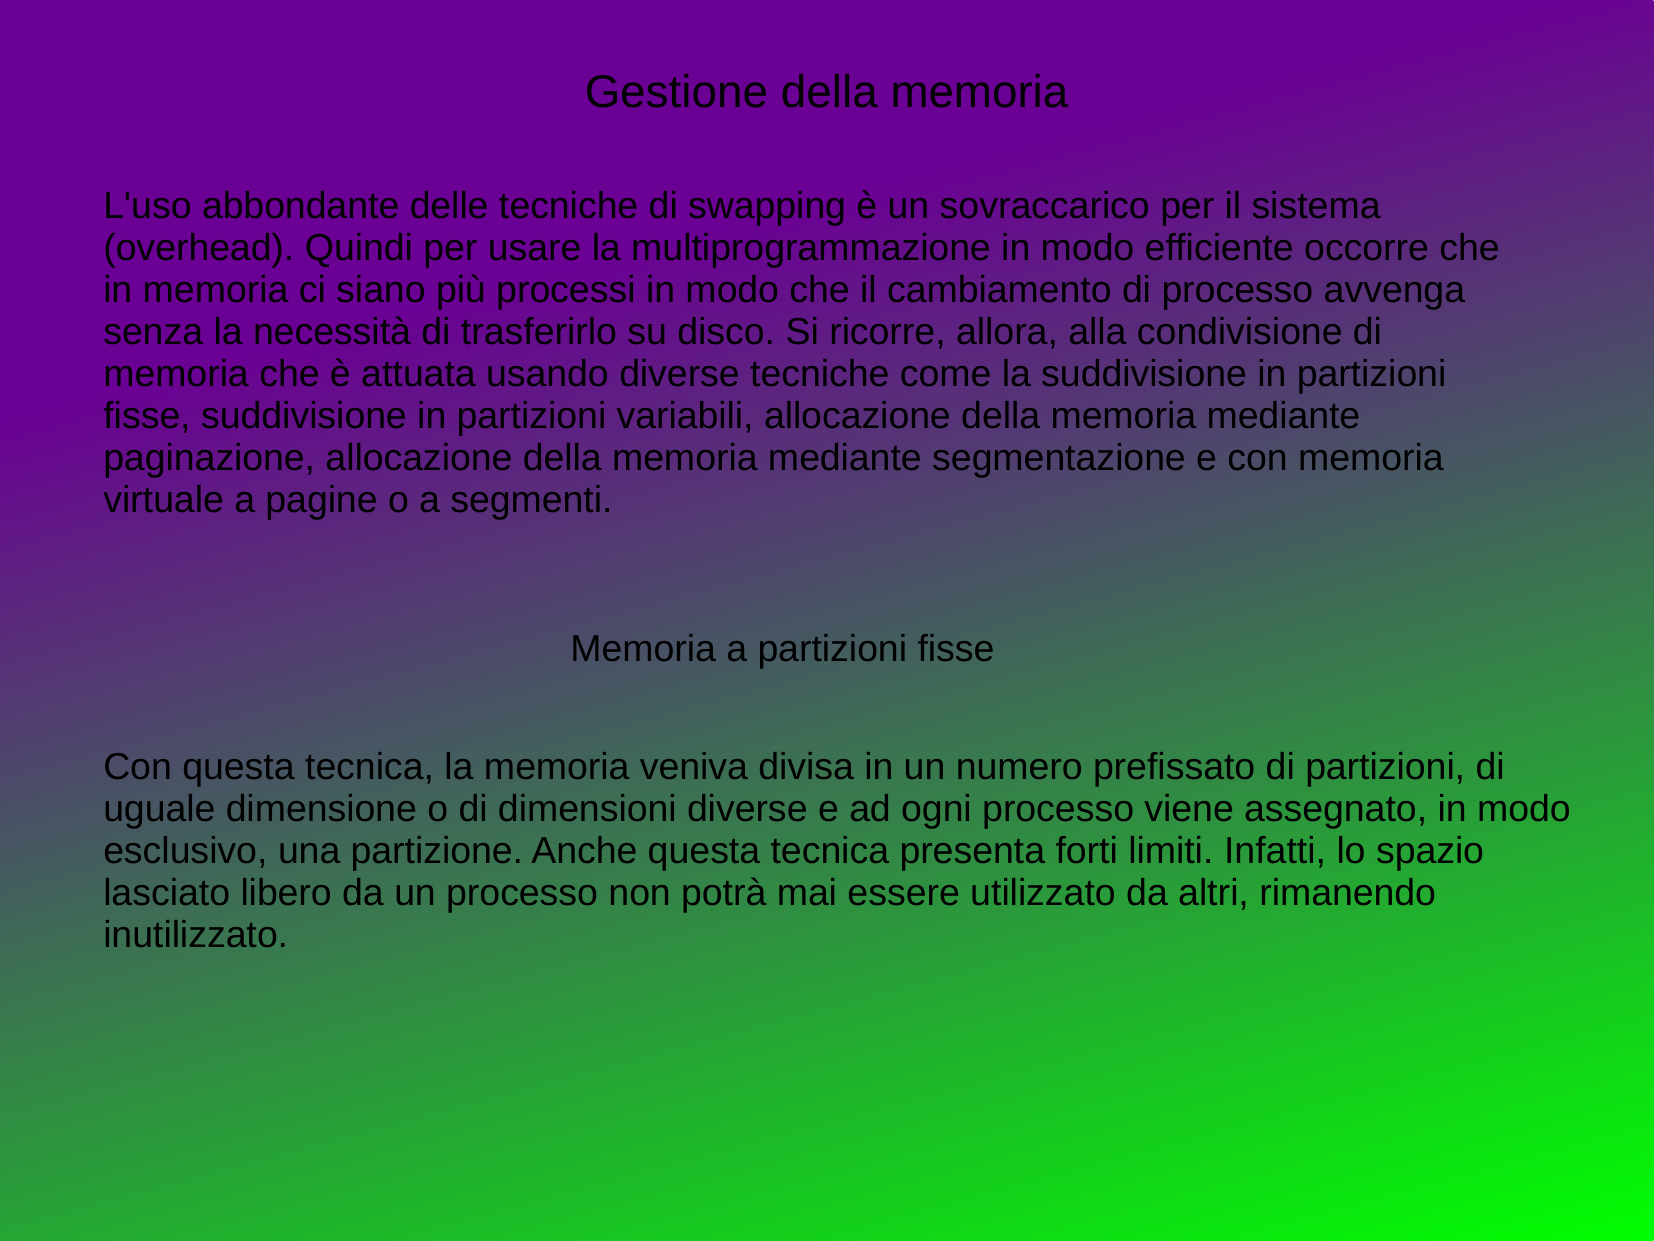

Gestione della memoria
L'uso abbondante delle tecniche di swapping è un sovraccarico per il sistema (overhead). Quindi per usare la multiprogrammazione in modo efficiente occorre che in memoria ci siano più processi in modo che il cambiamento di processo avvenga senza la necessità di trasferirlo su disco. Si ricorre, allora, alla condivisione di memoria che è attuata usando diverse tecniche come la suddivisione in partizioni fisse, suddivisione in partizioni variabili, allocazione della memoria mediante paginazione, allocazione della memoria mediante segmentazione e con memoria virtuale a pagine o a segmenti.
Memoria a partizioni fisse
Con questa tecnica, la memoria veniva divisa in un numero prefissato di partizioni, di uguale dimensione o di dimensioni diverse e ad ogni processo viene assegnato, in modo esclusivo, una partizione. Anche questa tecnica presenta forti limiti. Infatti, lo spazio lasciato libero da un processo non potrà mai essere utilizzato da altri, rimanendo inutilizzato.